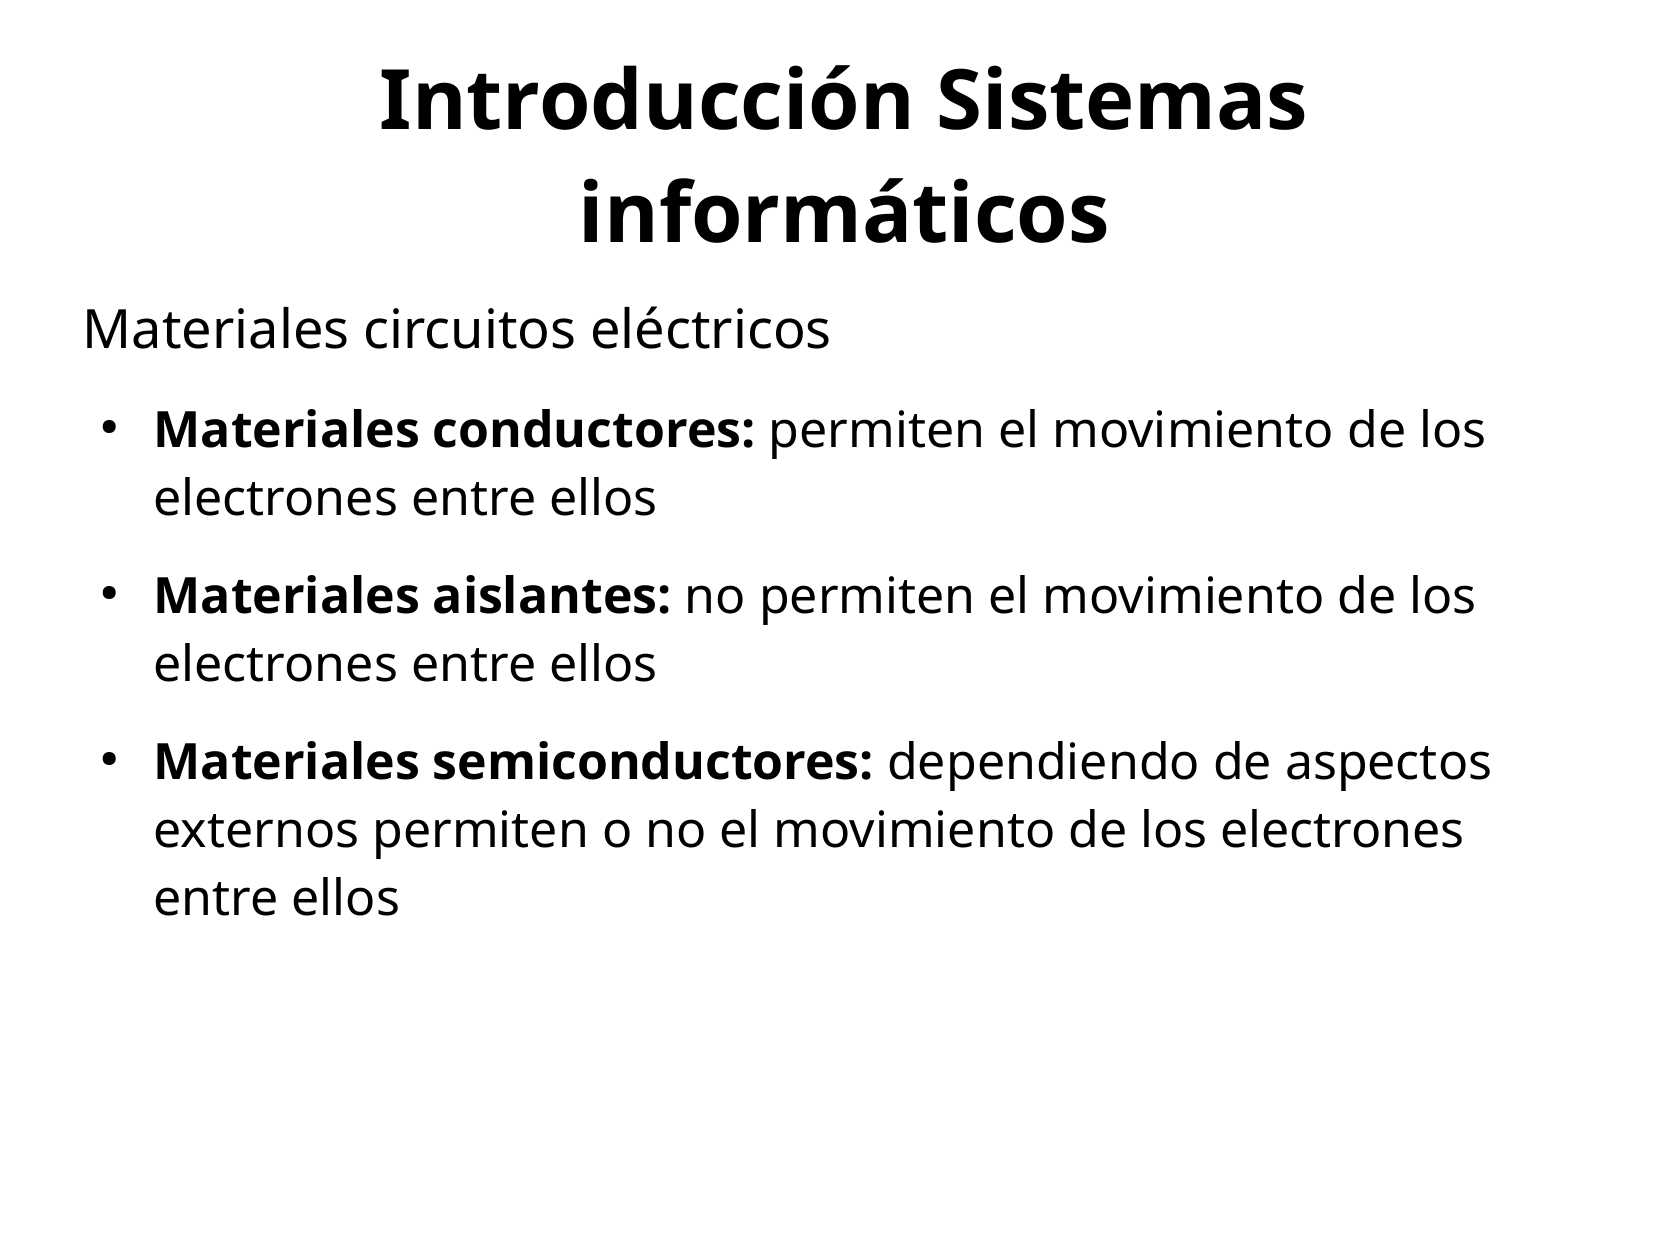

Introducción Sistemas informáticos
# Materiales circuitos eléctricos
Materiales conductores: permiten el movimiento de los electrones entre ellos
Materiales aislantes: no permiten el movimiento de los electrones entre ellos
Materiales semiconductores: dependiendo de aspectos externos permiten o no el movimiento de los electrones entre ellos